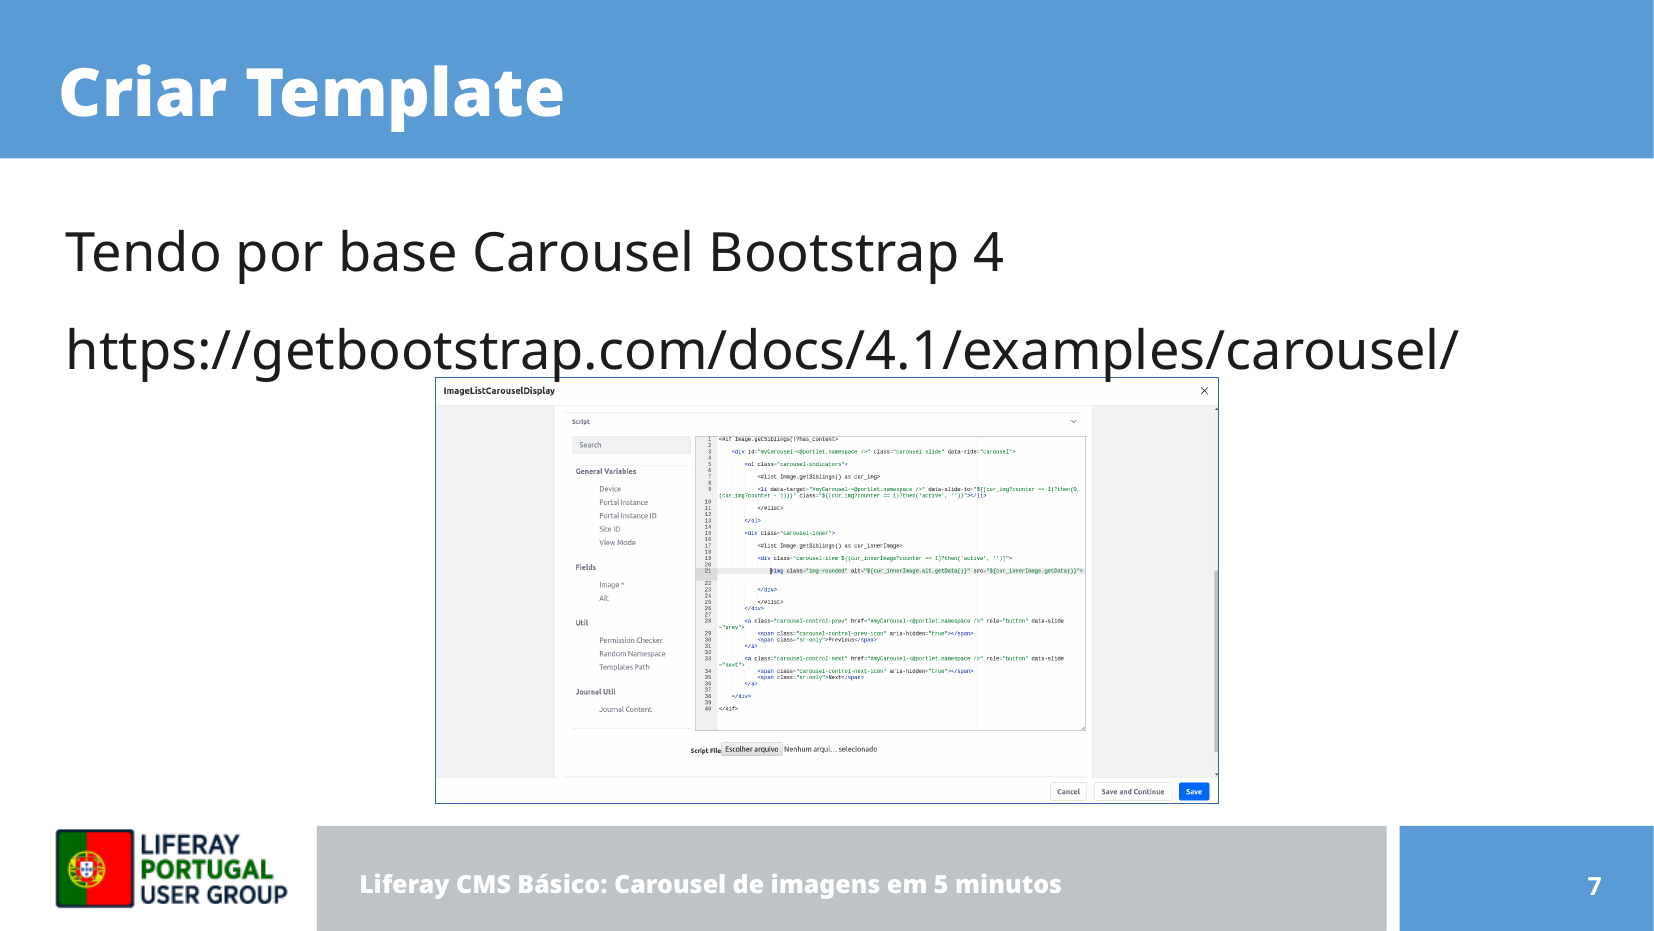

# Criar Template
Tendo por base Carousel Bootstrap 4
https://getbootstrap.com/docs/4.1/examples/carousel/
Criação de temas Liferay 7.0 - 12/09/2018